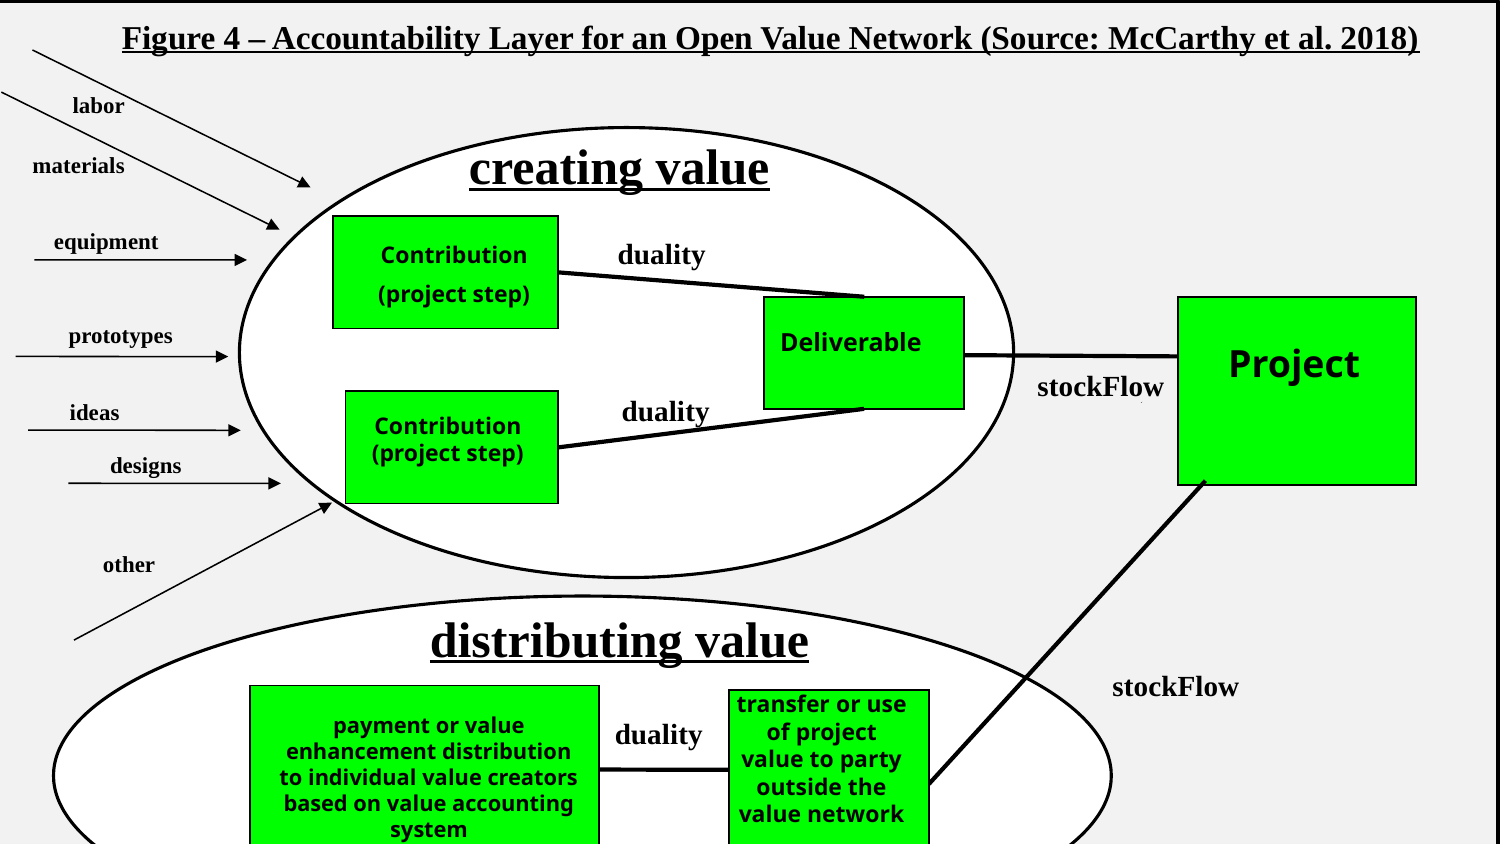

labor
creating value
materials
equipment
duality
Contribution
(project step)
prototypes
Deliverable
Project
stockFlow
duality
ideas
Contribution (project step)
designs
other
distributing value
stockFlow
transfer or use of project value to party outside the value network
payment or value enhancement distribution to individual value creators based on value accounting system
duality
Value accounting system uses REA model of material or assets purchased + labor + roles played + tasks accomplished + prototype or designs submitted + creative ideas + other factors deemed relevant by network participants
Figure 4 – Accountability Layer for an Open Value Network (Source: McCarthy et al. 2018)